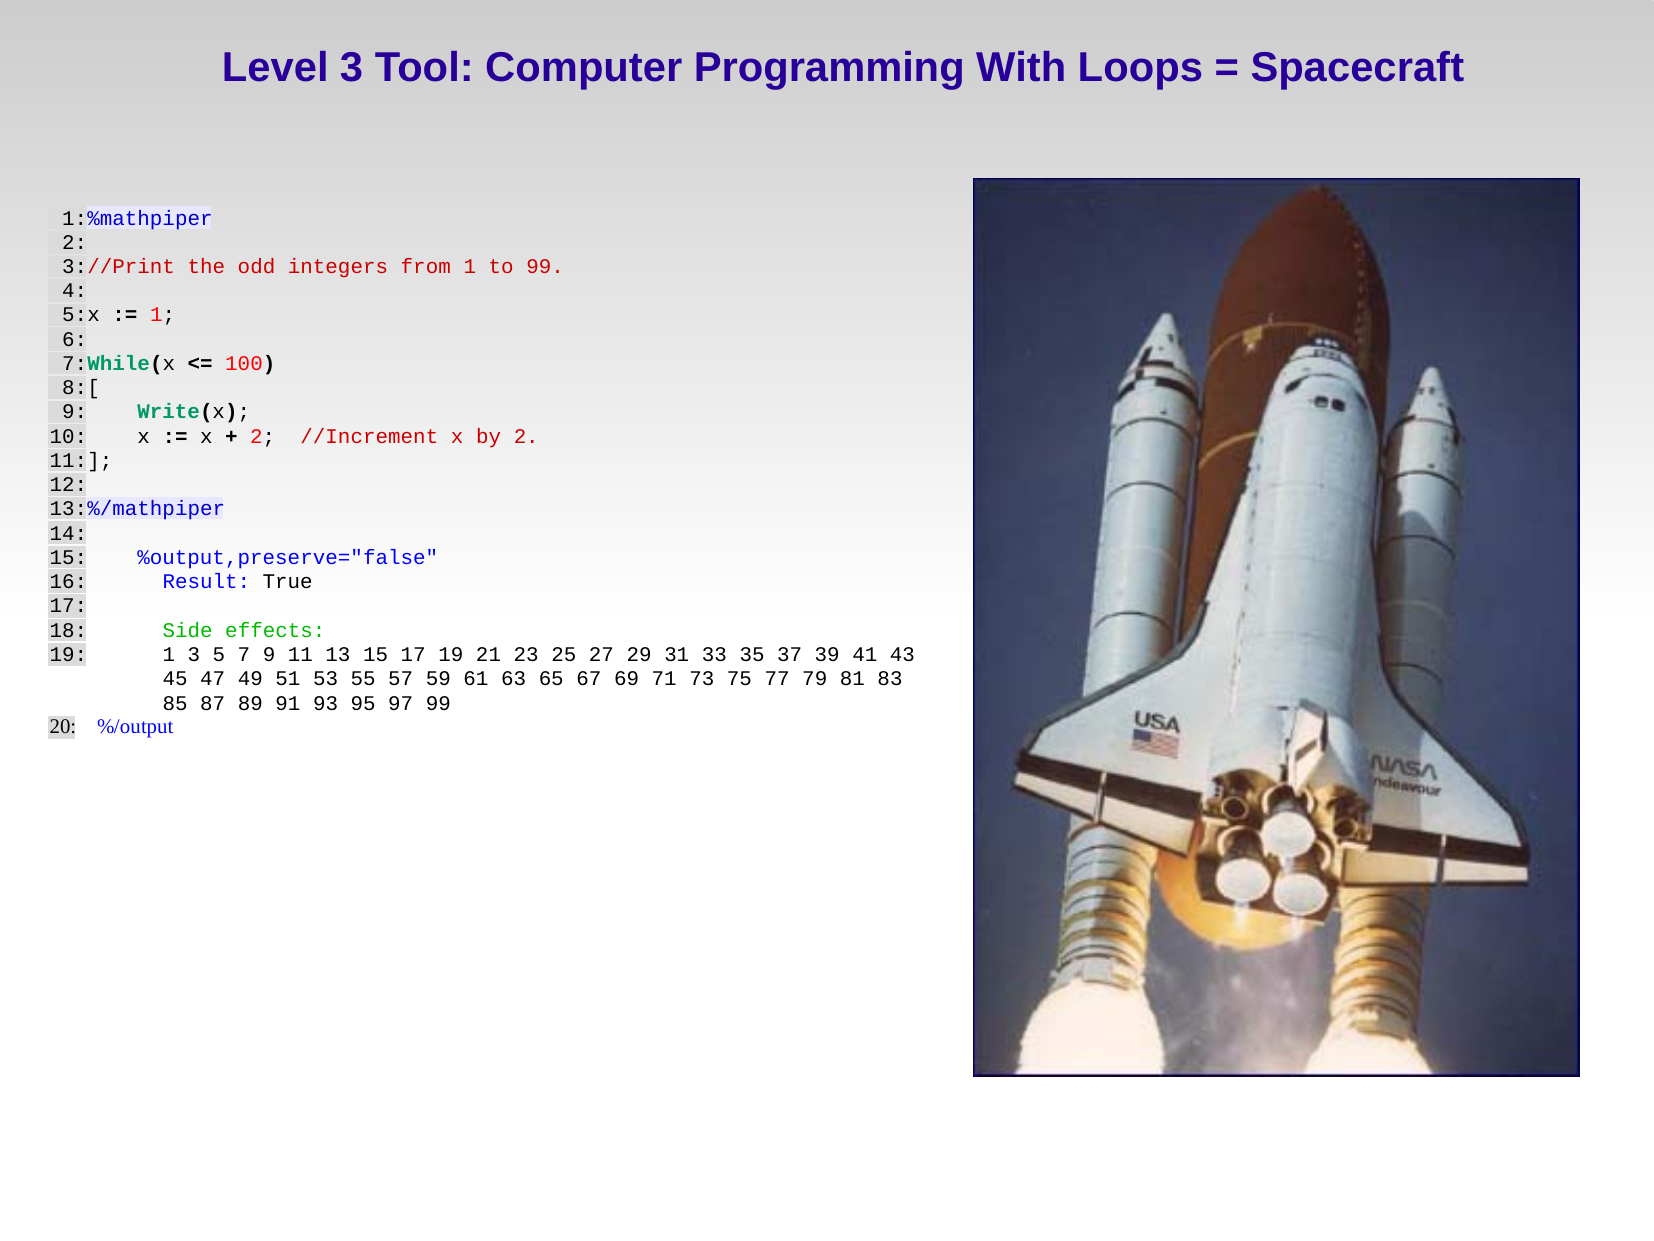

Level 3 Tool: Computer Programming With Loops = Spacecraft